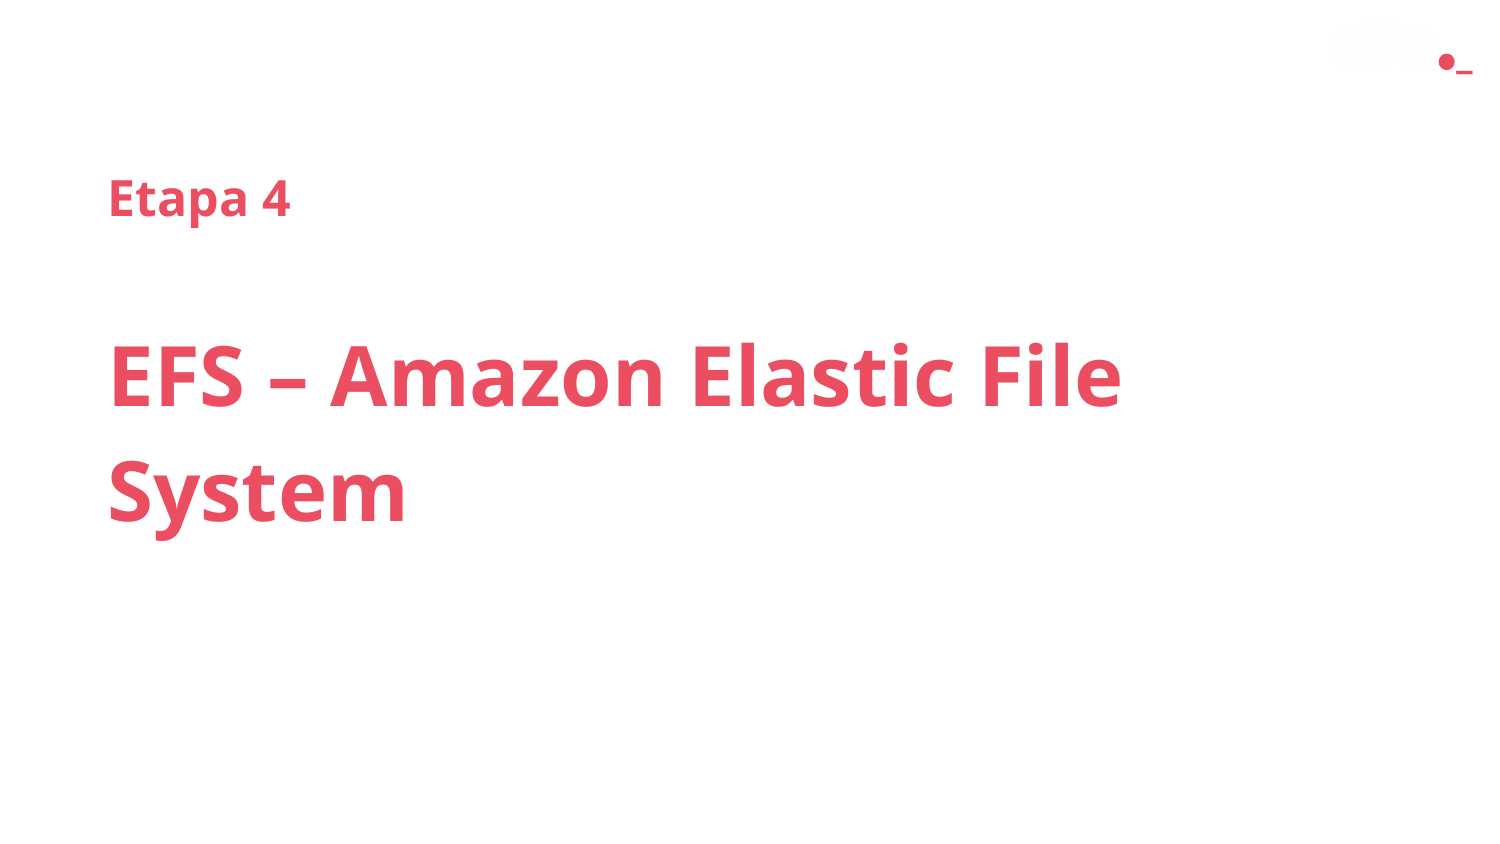

Etapa 4
EFS – Amazon Elastic File System